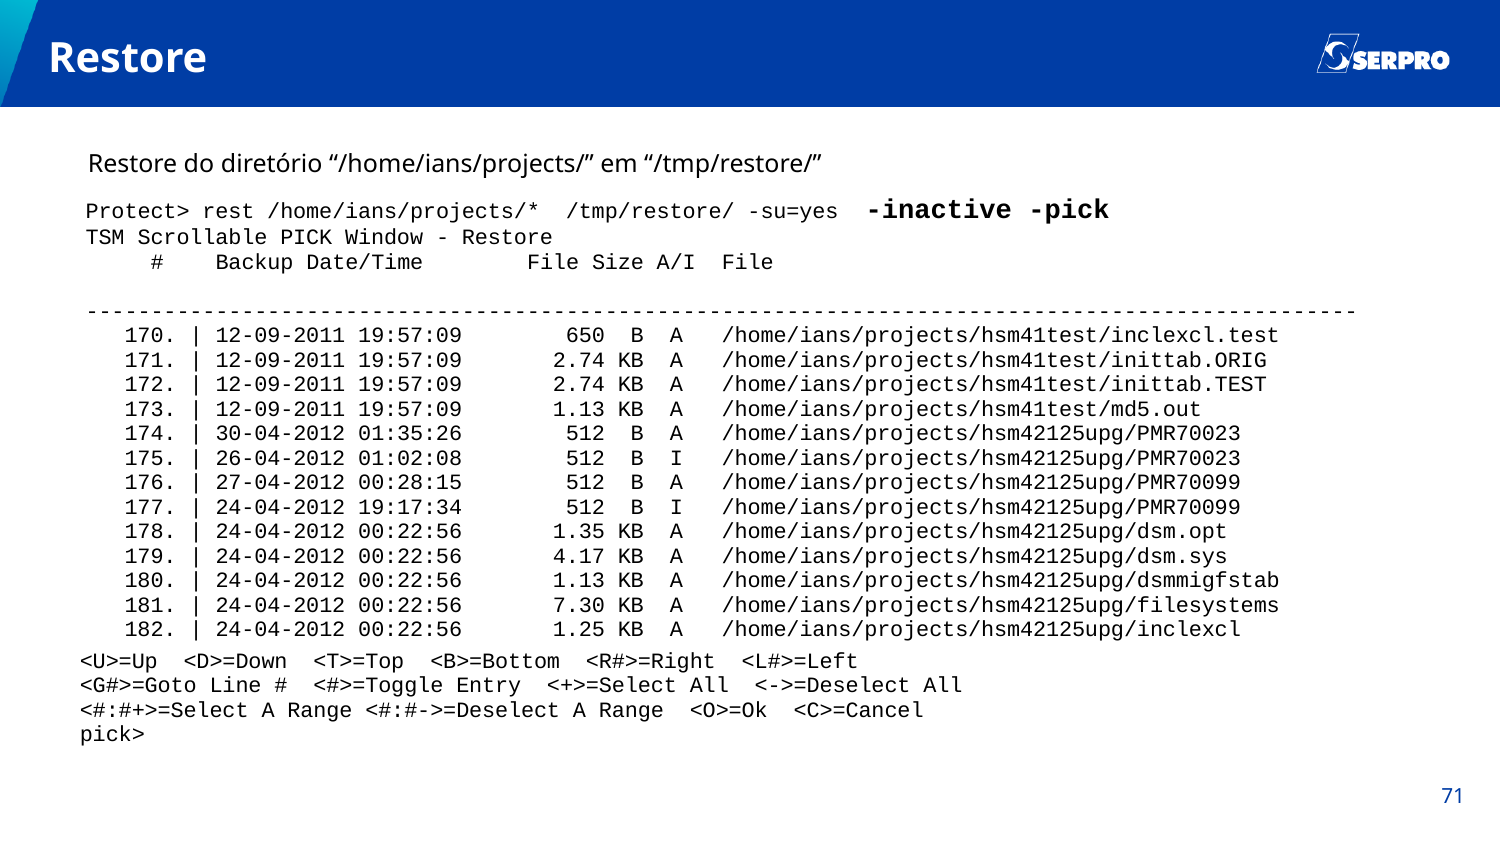

# Restore
Restore do diretório “/home/ians/projects/” em “/tmp/restore/”
Protect> rest /home/ians/projects/* /tmp/restore/ -su=yes -inactive -pick
TSM Scrollable PICK Window - Restore
 # Backup Date/Time File Size A/I File
 --------------------------------------------------------------------------------------------------
 170. | 12-09-2011 19:57:09 650 B A /home/ians/projects/hsm41test/inclexcl.test
 171. | 12-09-2011 19:57:09 2.74 KB A /home/ians/projects/hsm41test/inittab.ORIG
 172. | 12-09-2011 19:57:09 2.74 KB A /home/ians/projects/hsm41test/inittab.TEST
 173. | 12-09-2011 19:57:09 1.13 KB A /home/ians/projects/hsm41test/md5.out
 174. | 30-04-2012 01:35:26 512 B A /home/ians/projects/hsm42125upg/PMR70023
 175. | 26-04-2012 01:02:08 512 B I /home/ians/projects/hsm42125upg/PMR70023
 176. | 27-04-2012 00:28:15 512 B A /home/ians/projects/hsm42125upg/PMR70099
 177. | 24-04-2012 19:17:34 512 B I /home/ians/projects/hsm42125upg/PMR70099
 178. | 24-04-2012 00:22:56 1.35 KB A /home/ians/projects/hsm42125upg/dsm.opt
 179. | 24-04-2012 00:22:56 4.17 KB A /home/ians/projects/hsm42125upg/dsm.sys
 180. | 24-04-2012 00:22:56 1.13 KB A /home/ians/projects/hsm42125upg/dsmmigfstab
 181. | 24-04-2012 00:22:56 7.30 KB A /home/ians/projects/hsm42125upg/filesystems
 182. | 24-04-2012 00:22:56 1.25 KB A /home/ians/projects/hsm42125upg/inclexcl
<U>=Up <D>=Down <T>=Top <B>=Bottom <R#>=Right <L#>=Left
<G#>=Goto Line # <#>=Toggle Entry <+>=Select All <->=Deselect All
<#:#+>=Select A Range <#:#->=Deselect A Range <O>=Ok <C>=Cancel
pick>